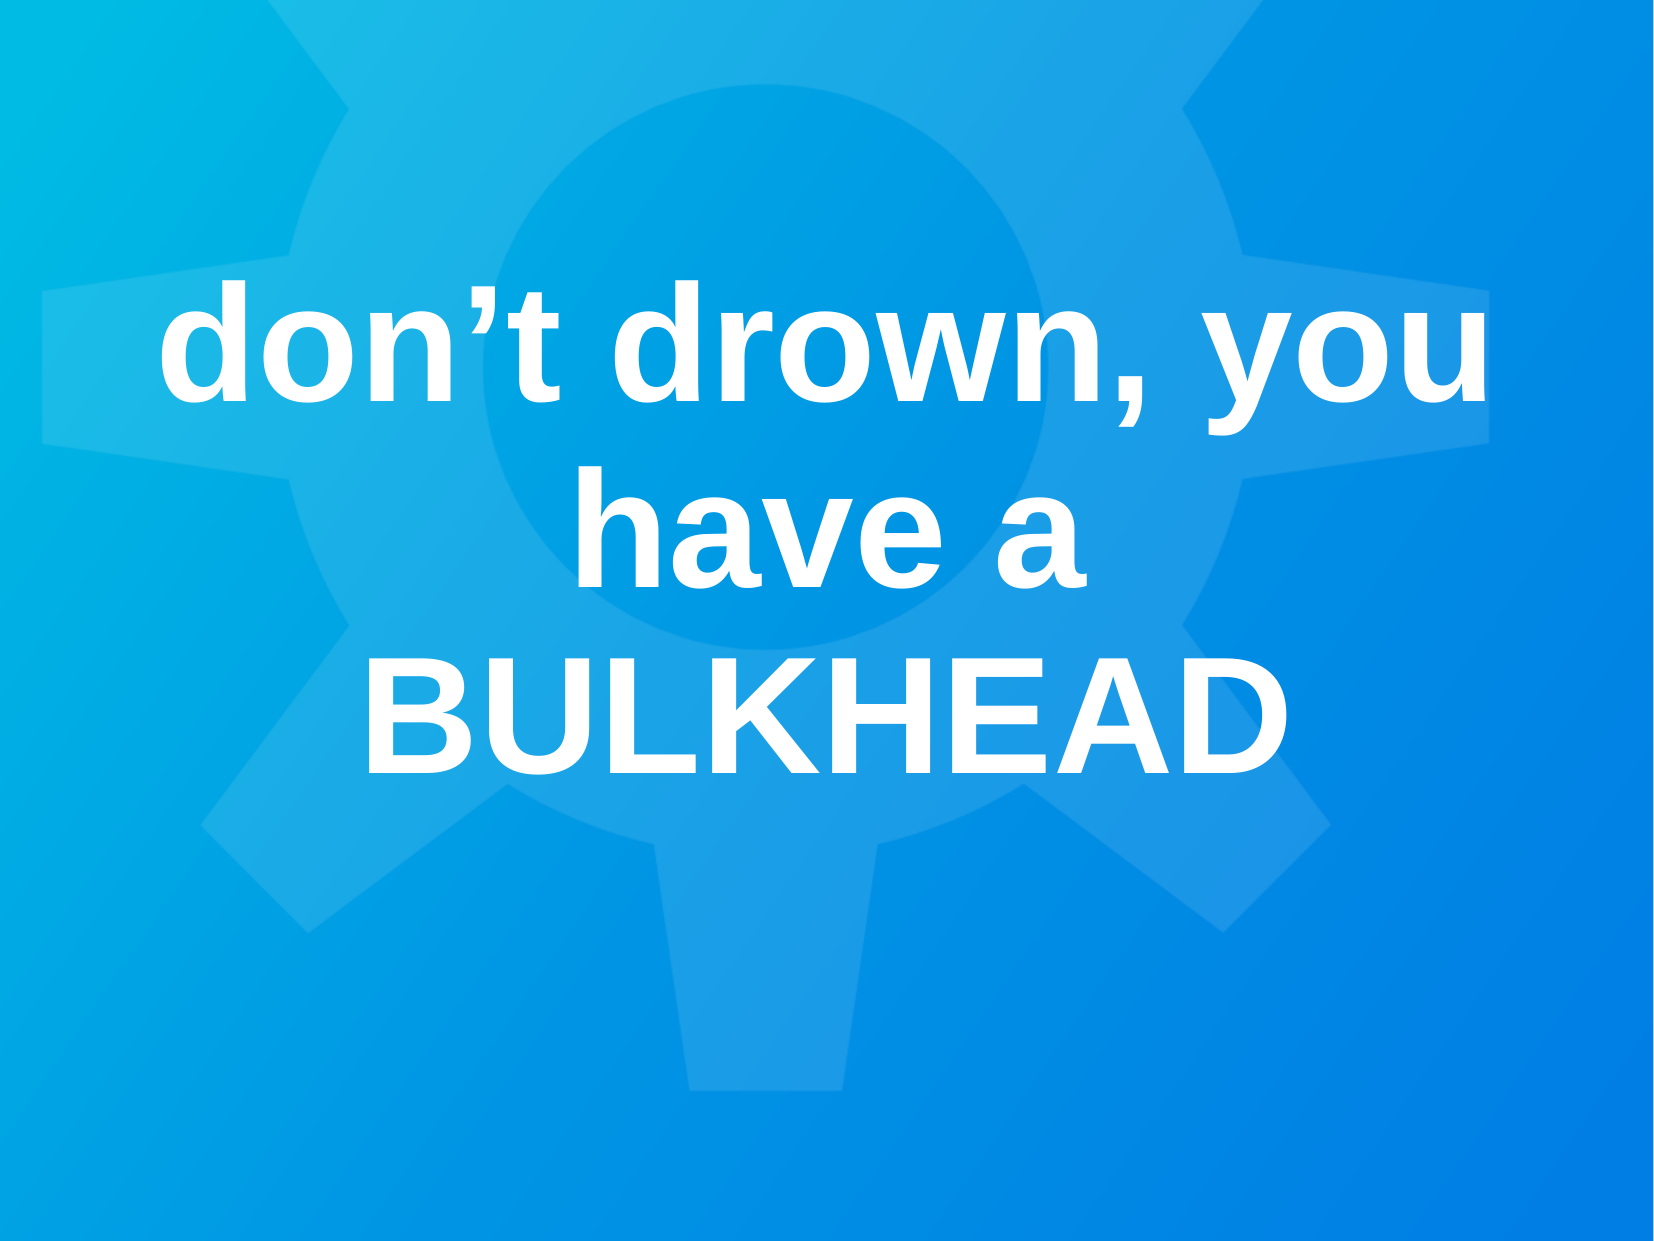

# don’t drown, you have a
BULKHEAD